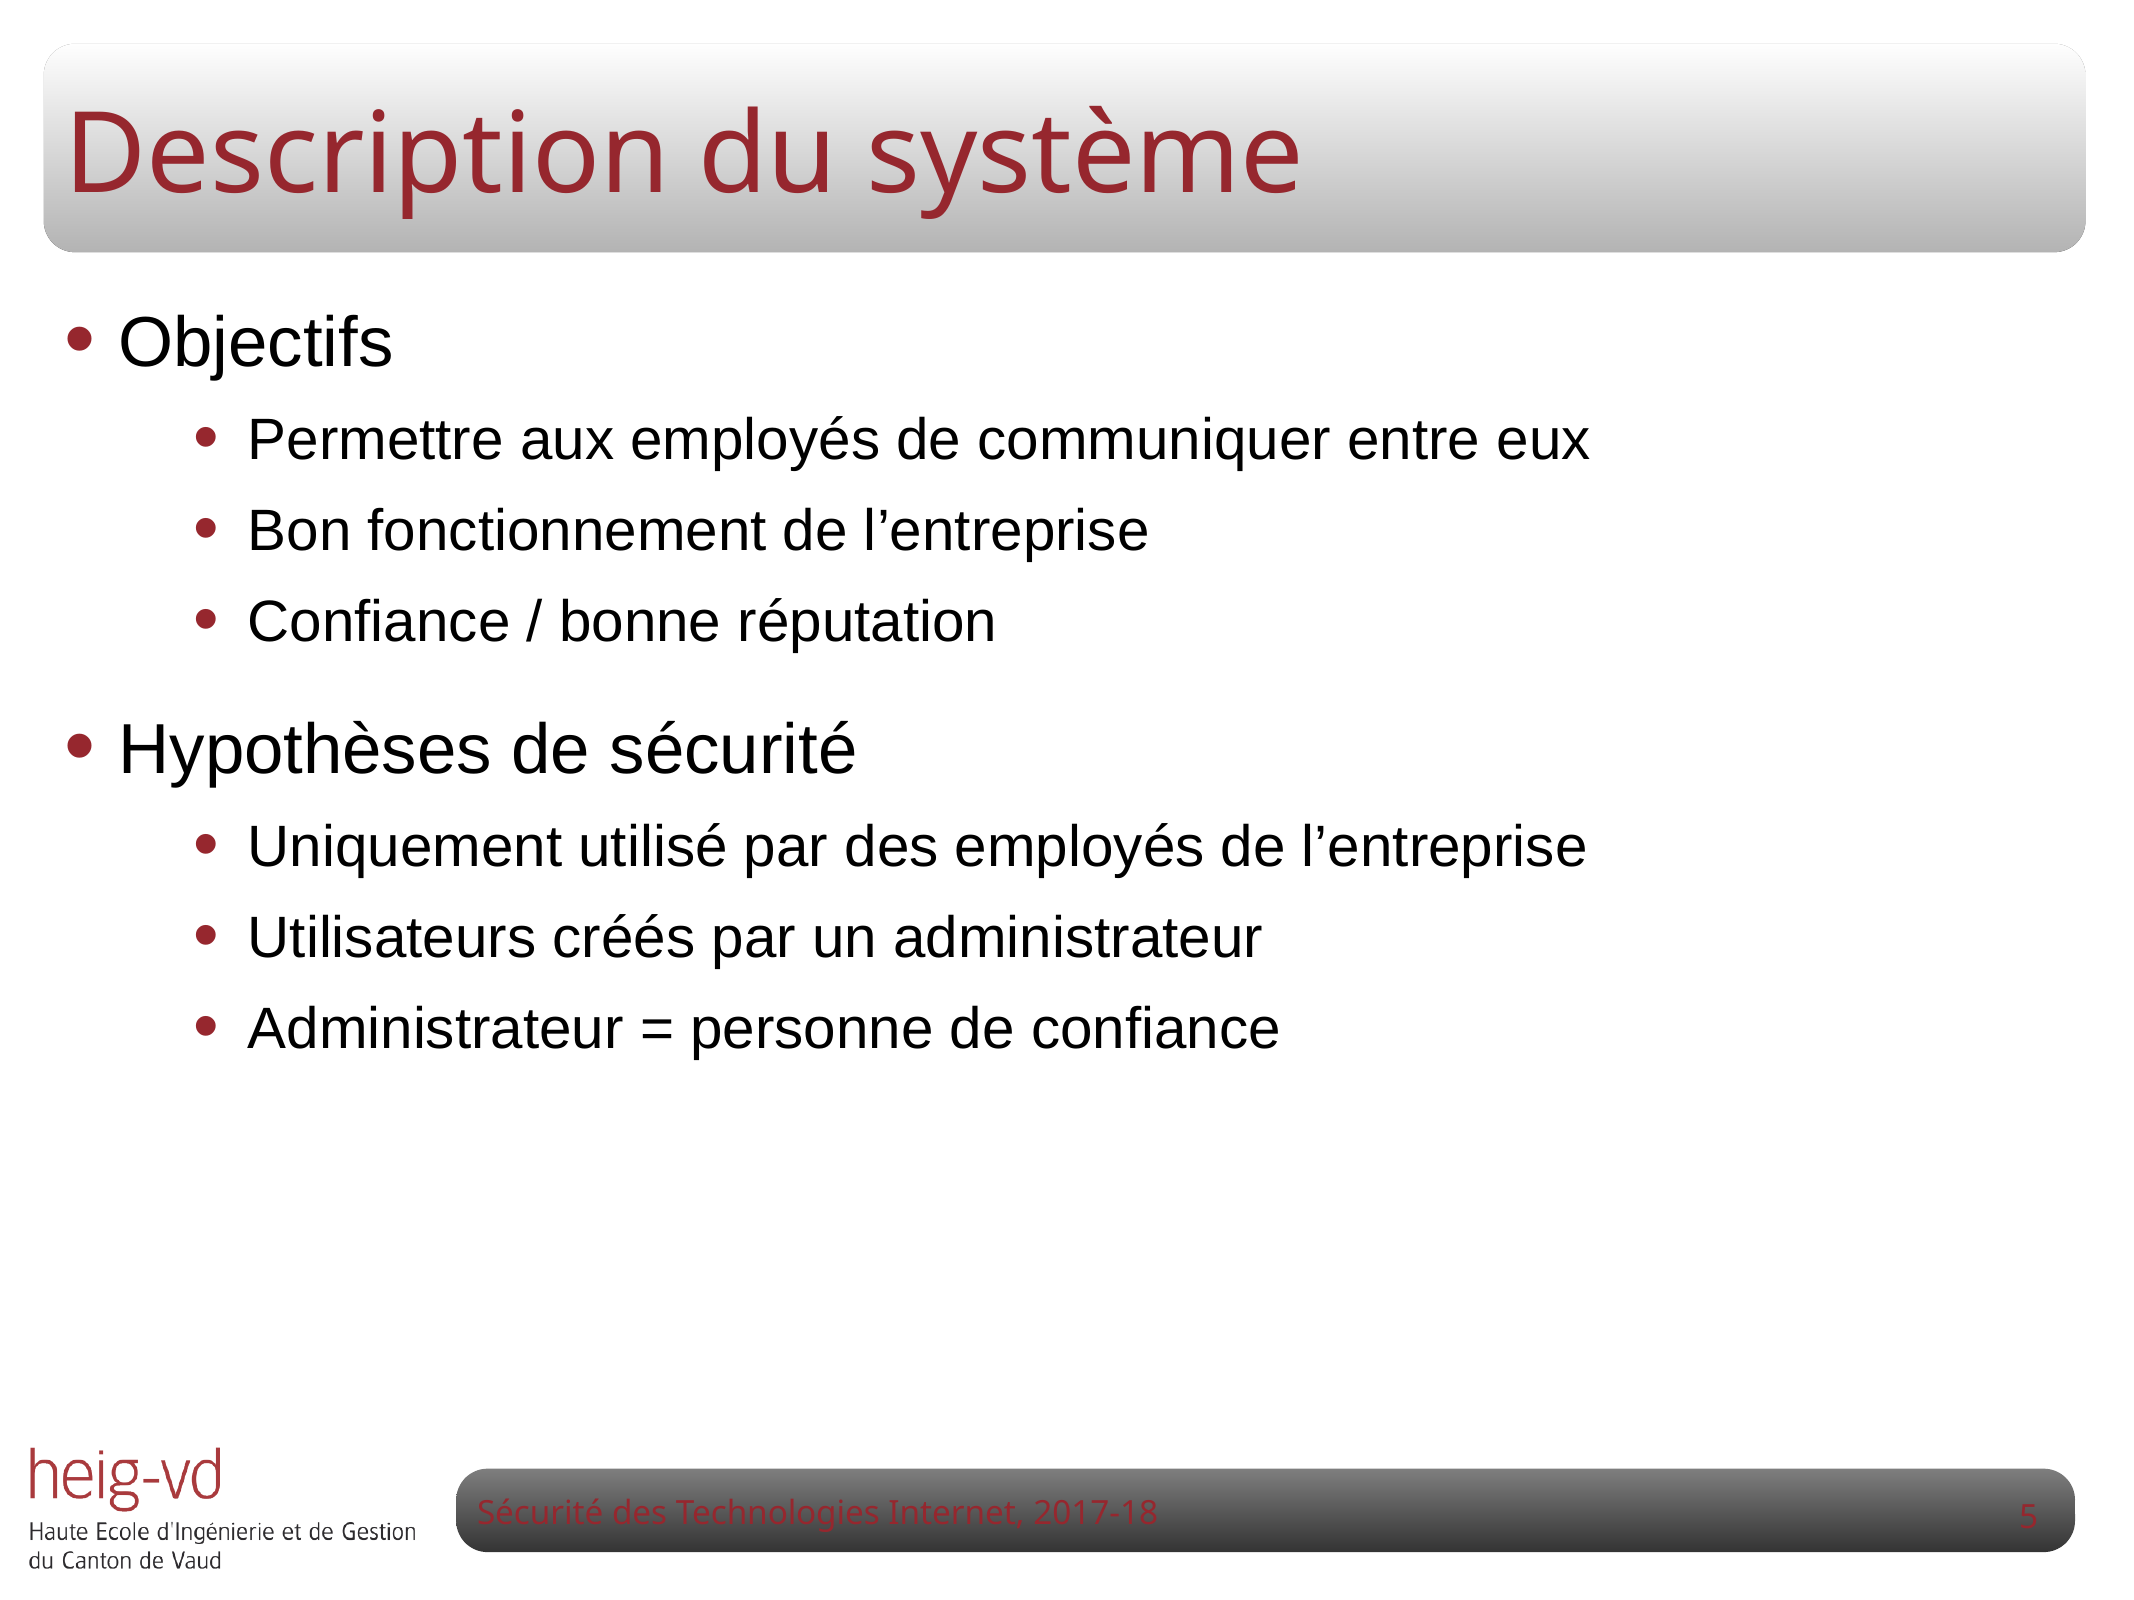

# Description du système
Objectifs
Permettre aux employés de communiquer entre eux
Bon fonctionnement de l’entreprise
Confiance / bonne réputation
Hypothèses de sécurité
Uniquement utilisé par des employés de l’entreprise
Utilisateurs créés par un administrateur
Administrateur = personne de confiance